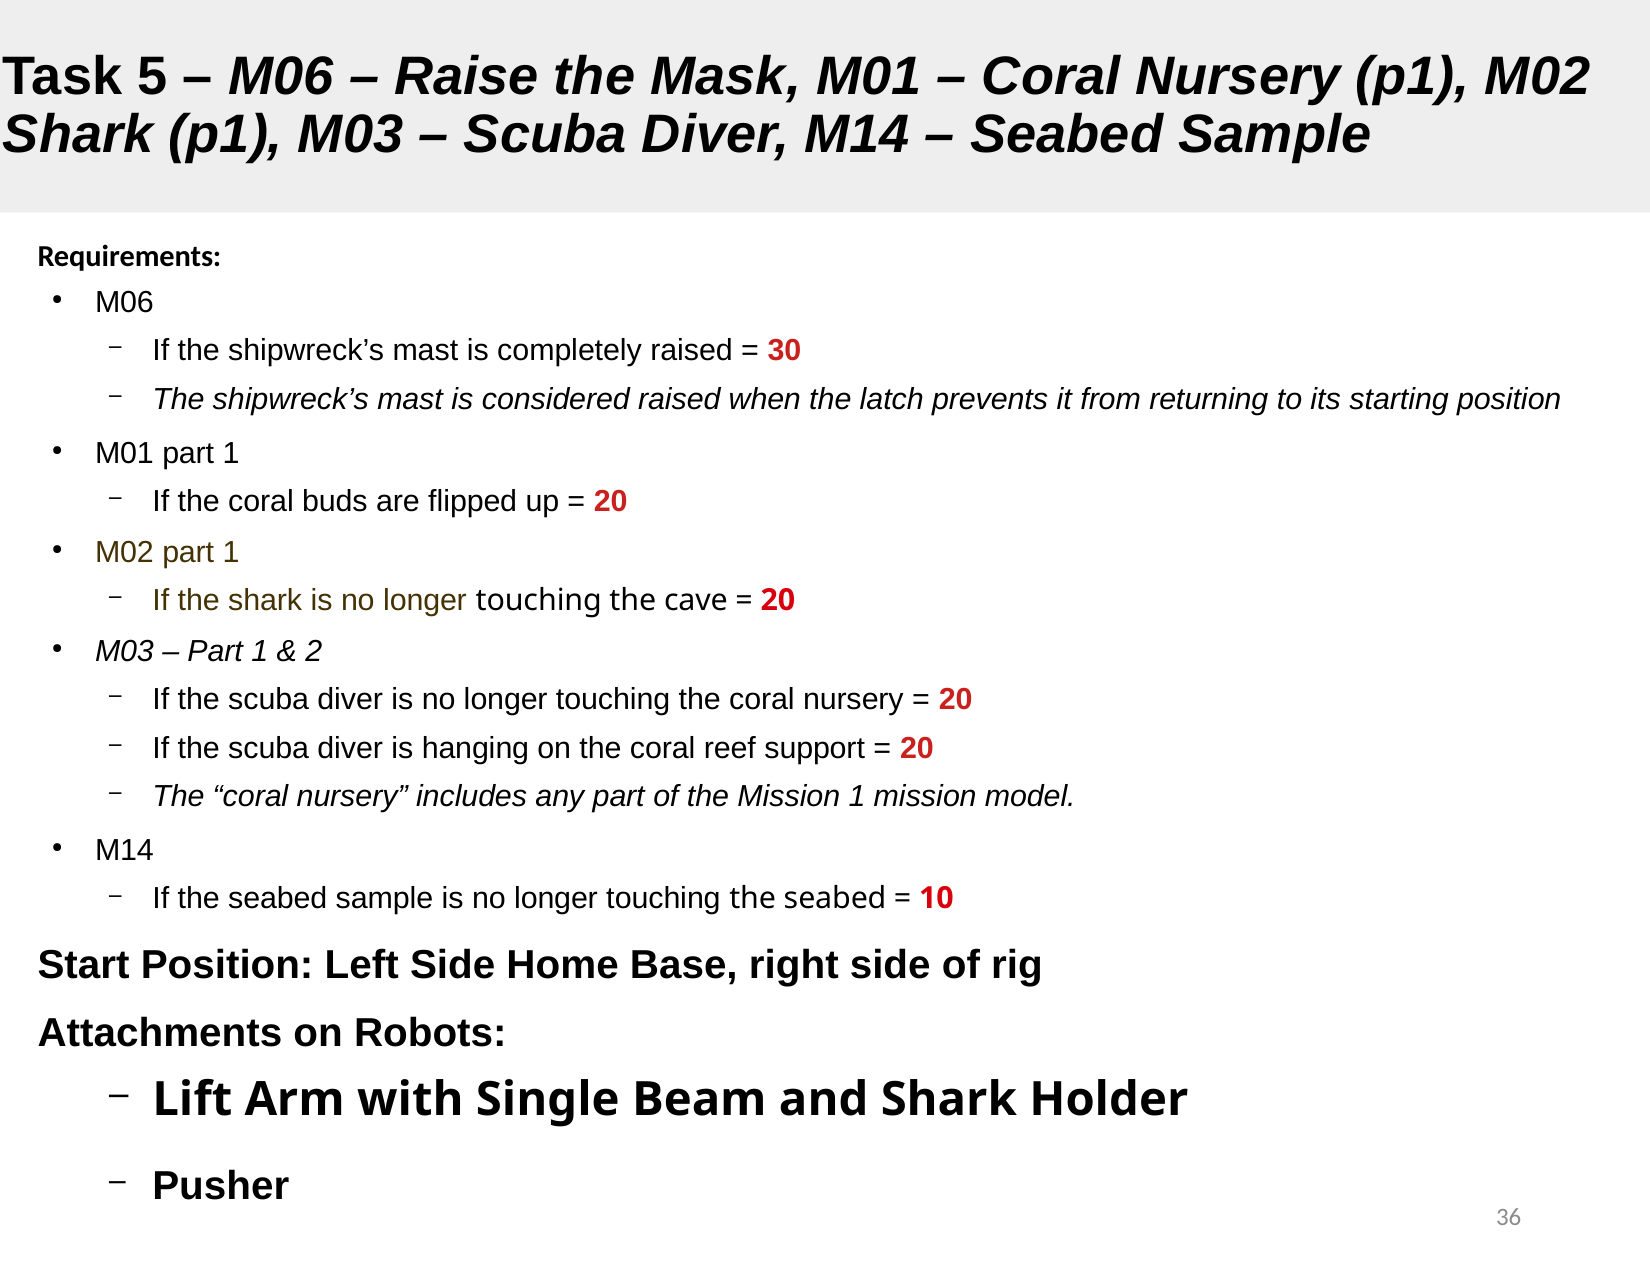

# Task 5 – M06 – Raise the Mask, M01 – Coral Nursery (p1), M02 Shark (p1), M03 – Scuba Diver, M14 – Seabed Sample
Requirements:
M06
If the shipwreck’s mast is completely raised = 30
The shipwreck’s mast is considered raised when the latch prevents it from returning to its starting position
M01 part 1
If the coral buds are flipped up = 20
M02 part 1
If the shark is no longer touching the cave = 20
M03 – Part 1 & 2
If the scuba diver is no longer touching the coral nursery = 20
If the scuba diver is hanging on the coral reef support = 20
The “coral nursery” includes any part of the Mission 1 mission model.
M14
If the seabed sample is no longer touching the seabed = 10
Start Position: Left Side Home Base, right side of rig
Attachments on Robots:
Lift Arm with Single Beam and Shark Holder
Pusher
36